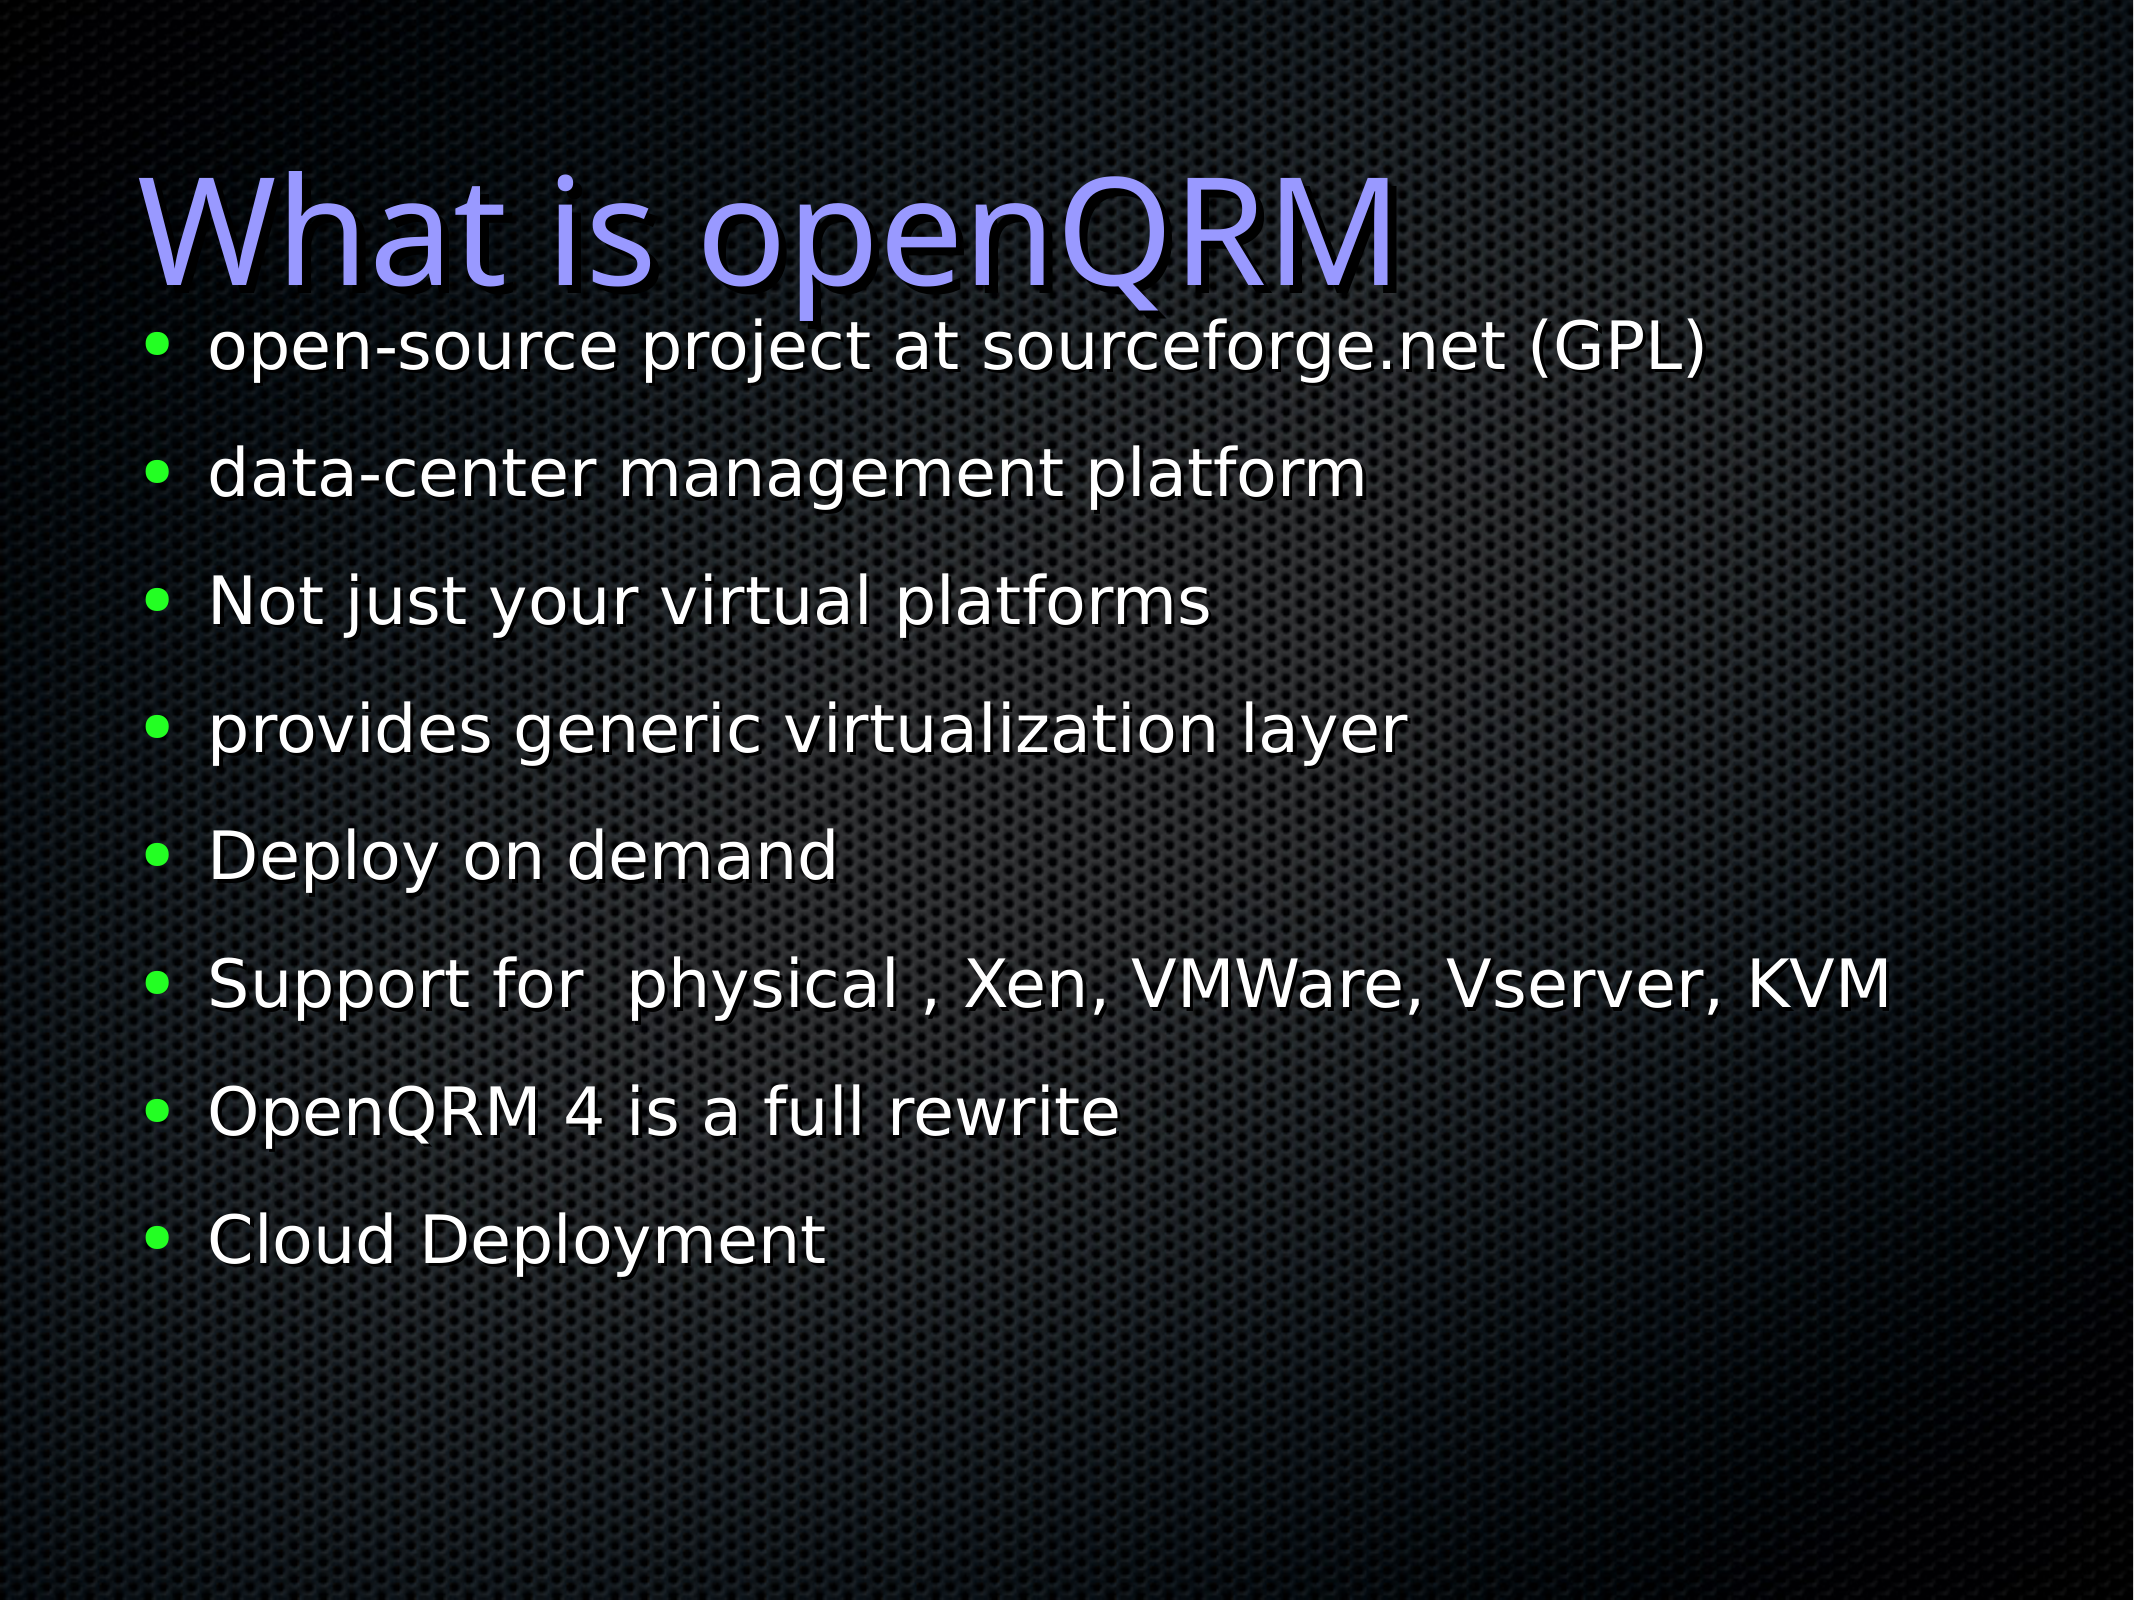

# What is openQRM
open-source project at sourceforge.net (GPL)
data-center management platform
Not just your virtual platforms
provides generic virtualization layer
Deploy on demand
Support for physical , Xen, VMWare, Vserver, KVM
OpenQRM 4 is a full rewrite
Cloud Deployment